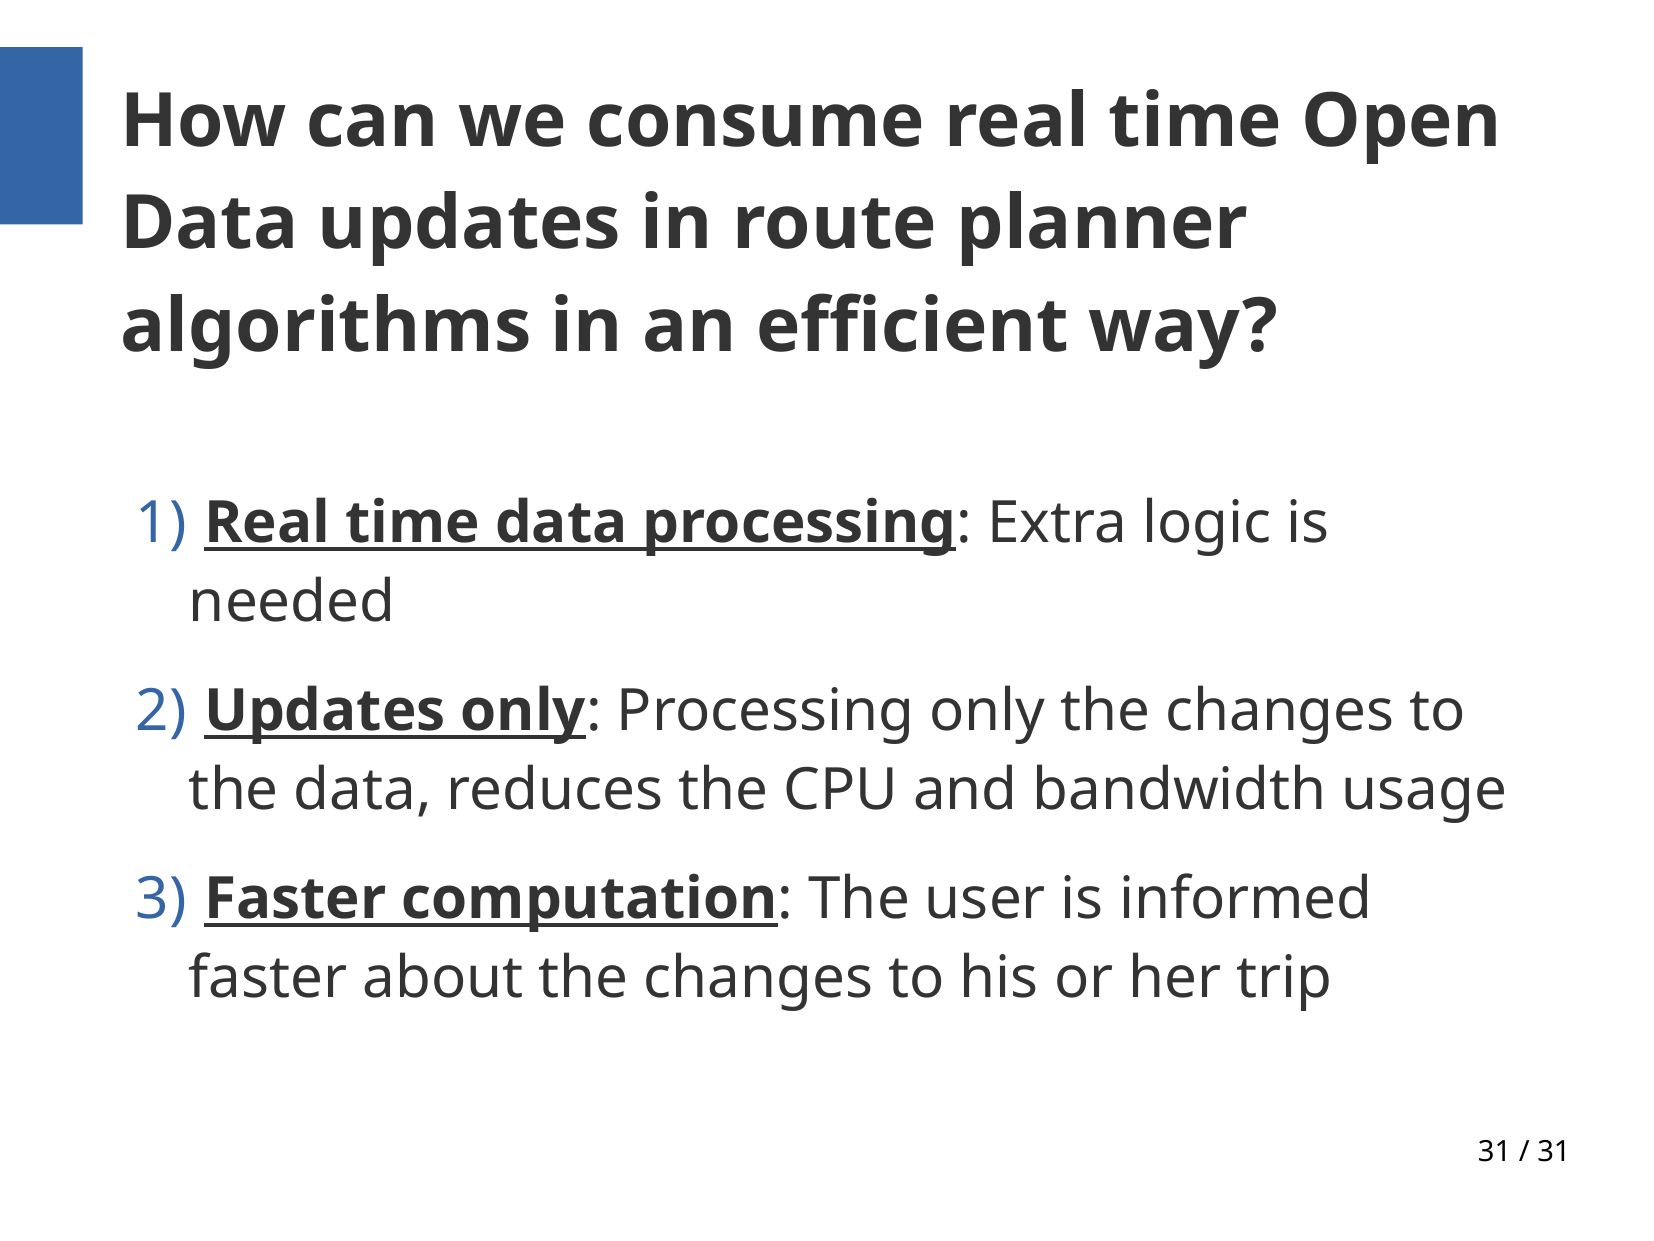

# How can we consume real time Open Data updates in route planner algorithms in an efficient way?
 Real time data processing: Extra logic is needed
 Updates only: Processing only the changes to the data, reduces the CPU and bandwidth usage
 Faster computation: The user is informed faster about the changes to his or her trip
31